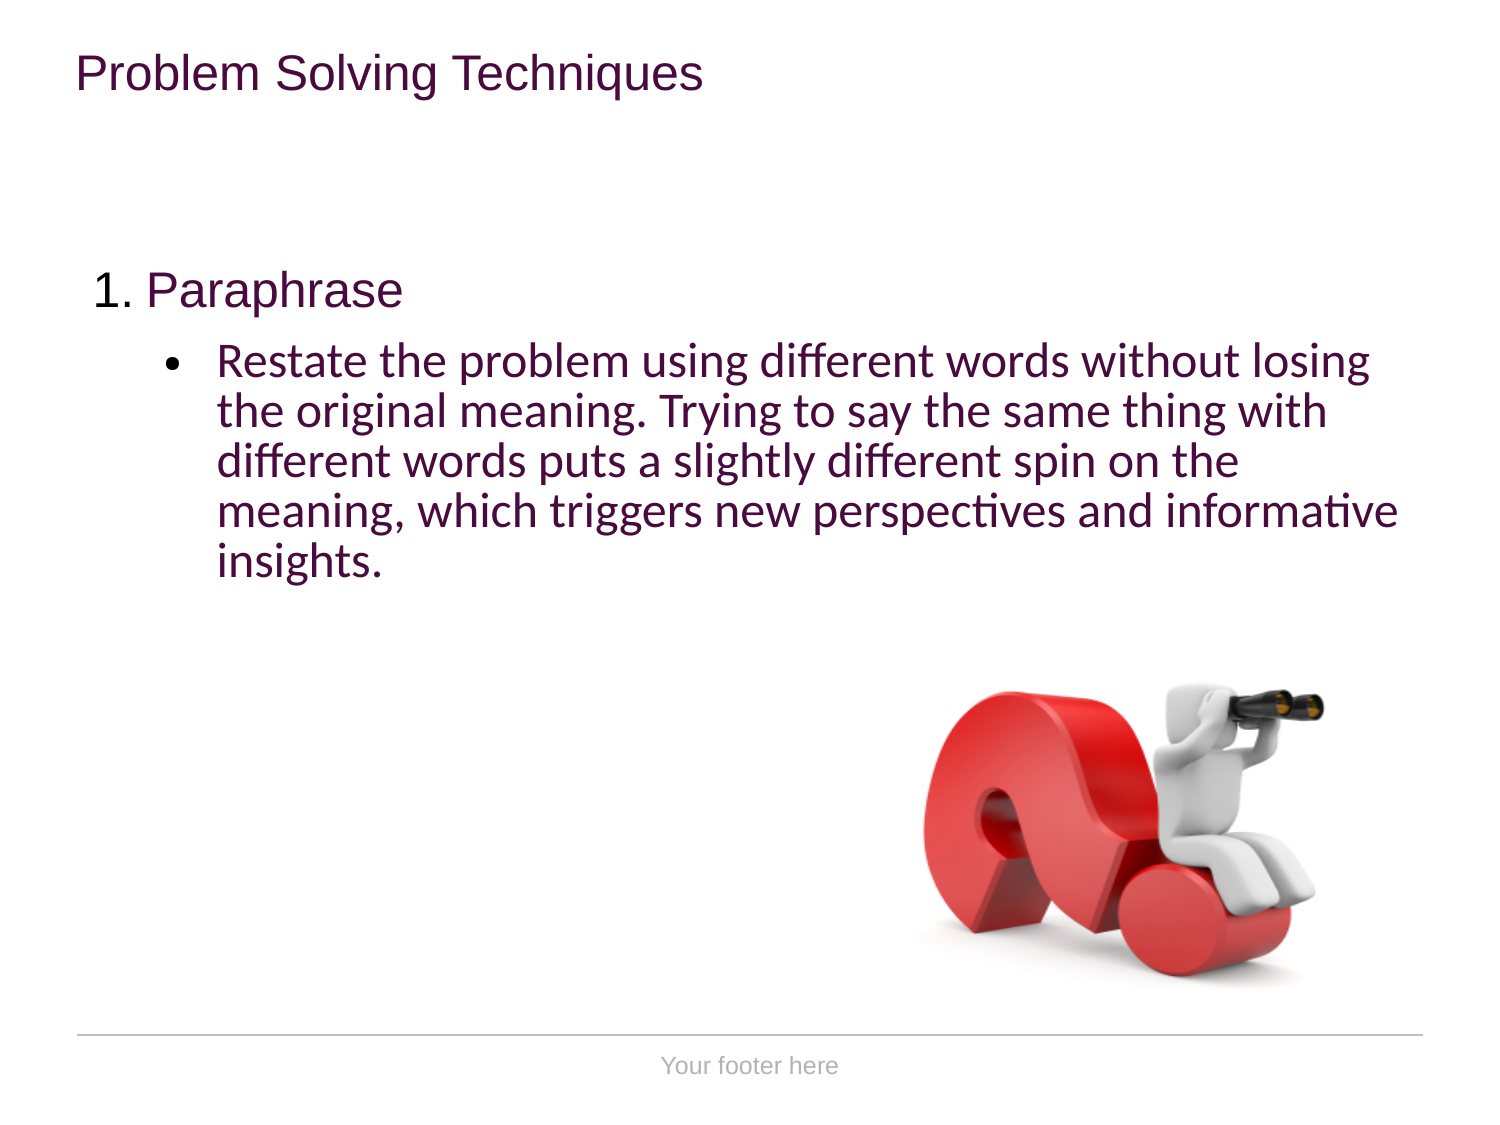

# Problem Solving Techniques
Paraphrase
Restate the problem using different words without losing the original meaning. Trying to say the same thing with different words puts a slightly different spin on the meaning, which triggers new perspectives and informative insights.
Nigerian Oil Fields